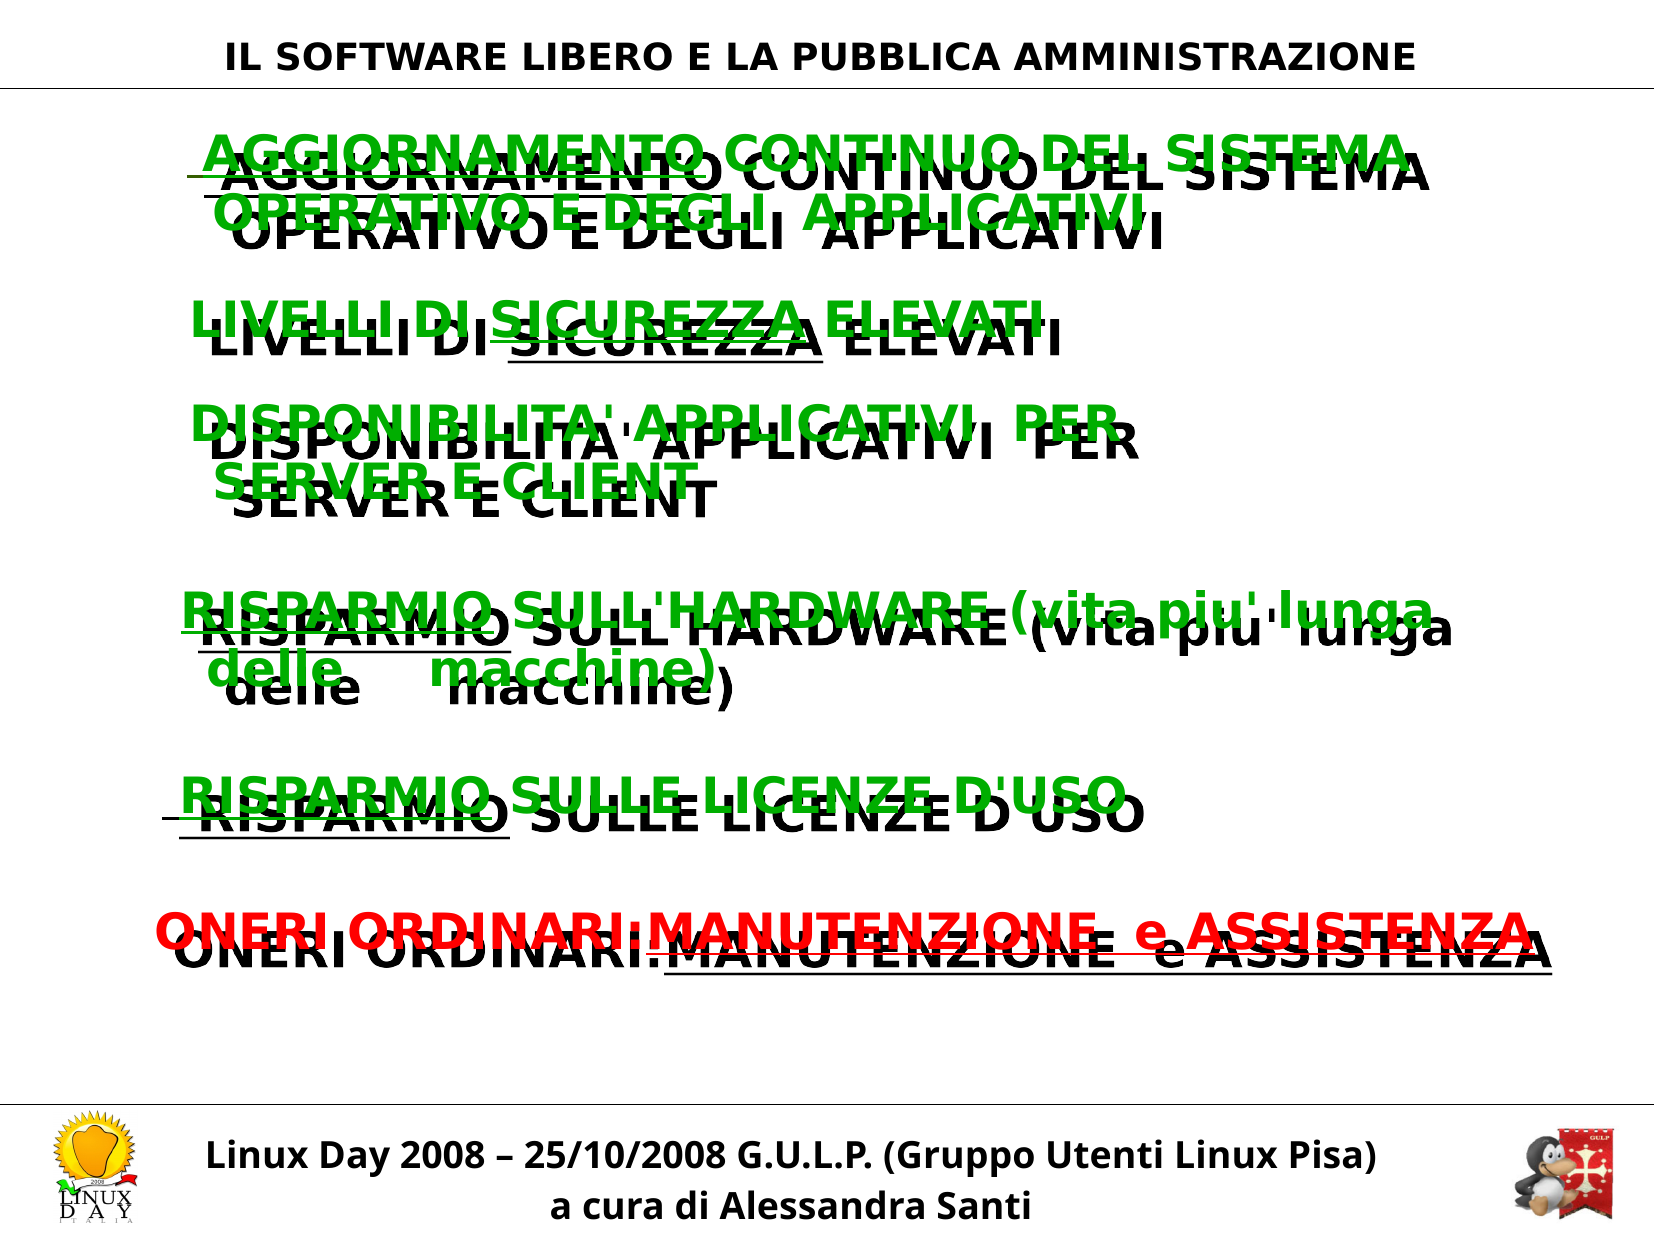

IL SOFTWARE LIBERO E LA PUBBLICA AMMINISTRAZIONE
 AGGIORNAMENTO CONTINUO DEL SISTEMA 	 	OPERATIVO E DEGLI APPLICATIVI
 LIVELLI DI SICUREZZA ELEVATI
 DISPONIBILITA' APPLICATIVI PER 					SERVER E CLIENT
 RISPARMIO SULL'HARDWARE (vita piu' lunga 	delle 	macchine)
 RISPARMIO SULLE LICENZE D'USO
 ONERI ORDINARI:MANUTENZIONE e ASSISTENZA
# Linux Day 2008 – 25/10/2008 G.U.L.P. (Gruppo Utenti Linux Pisa) a cura di Alessandra Santi